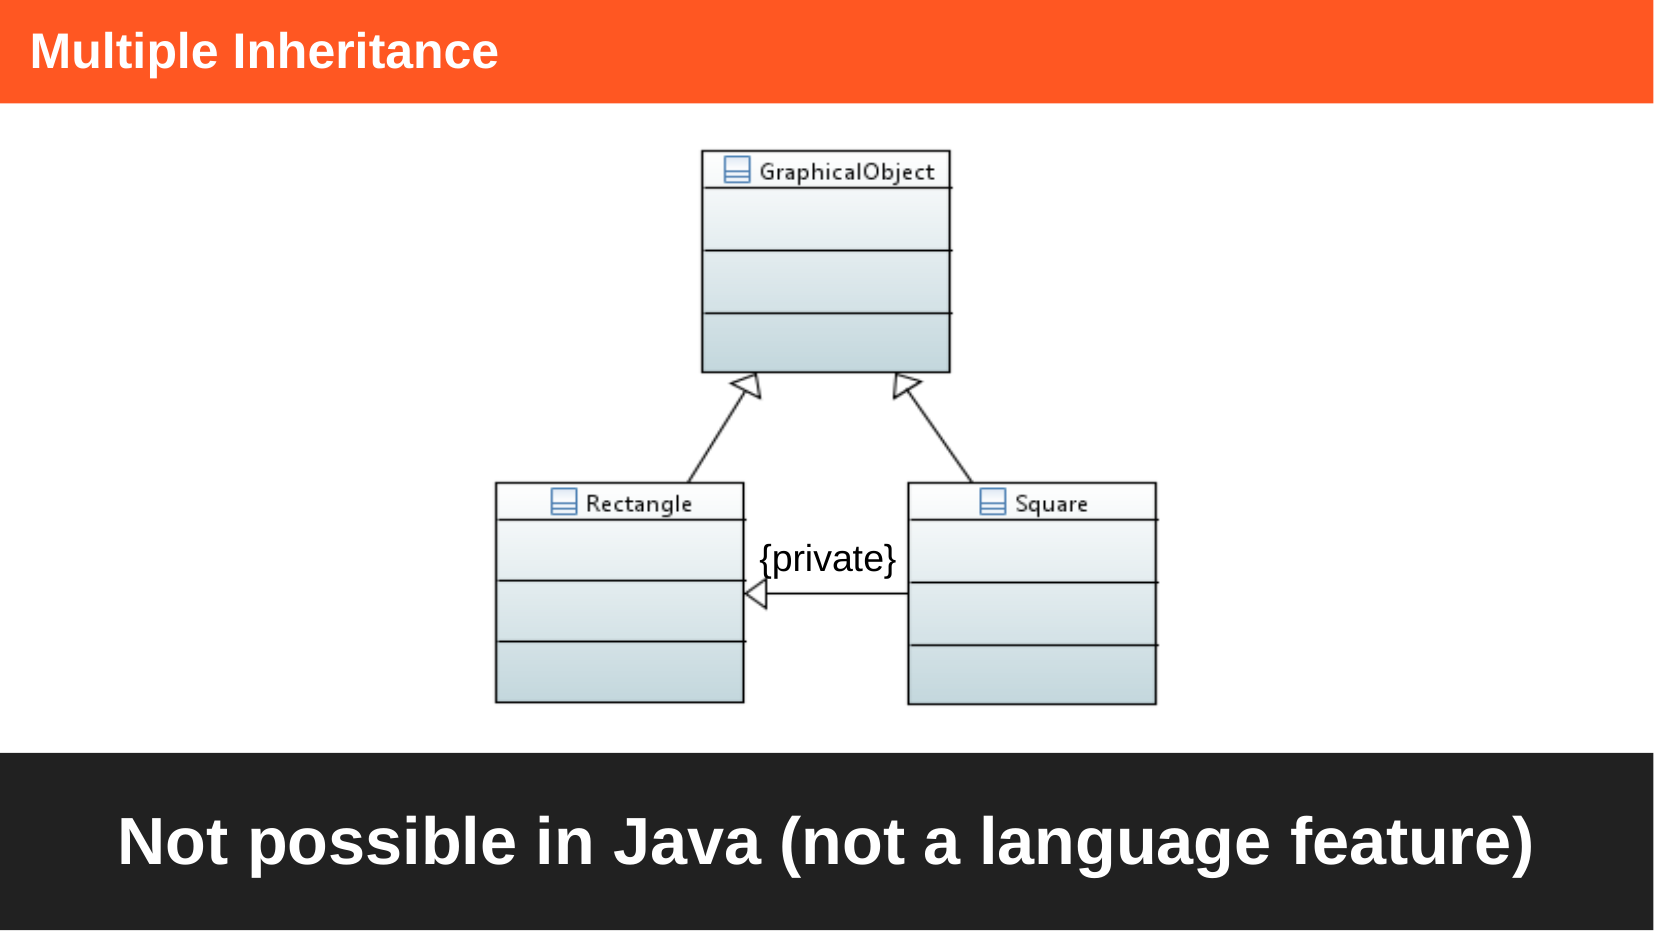

# Multiple Inheritance
{private}
Not possible in Java (not a language feature)
Advanced Design and Programming
16
© 2020 Dirk Riehle - Some Rights Reserved